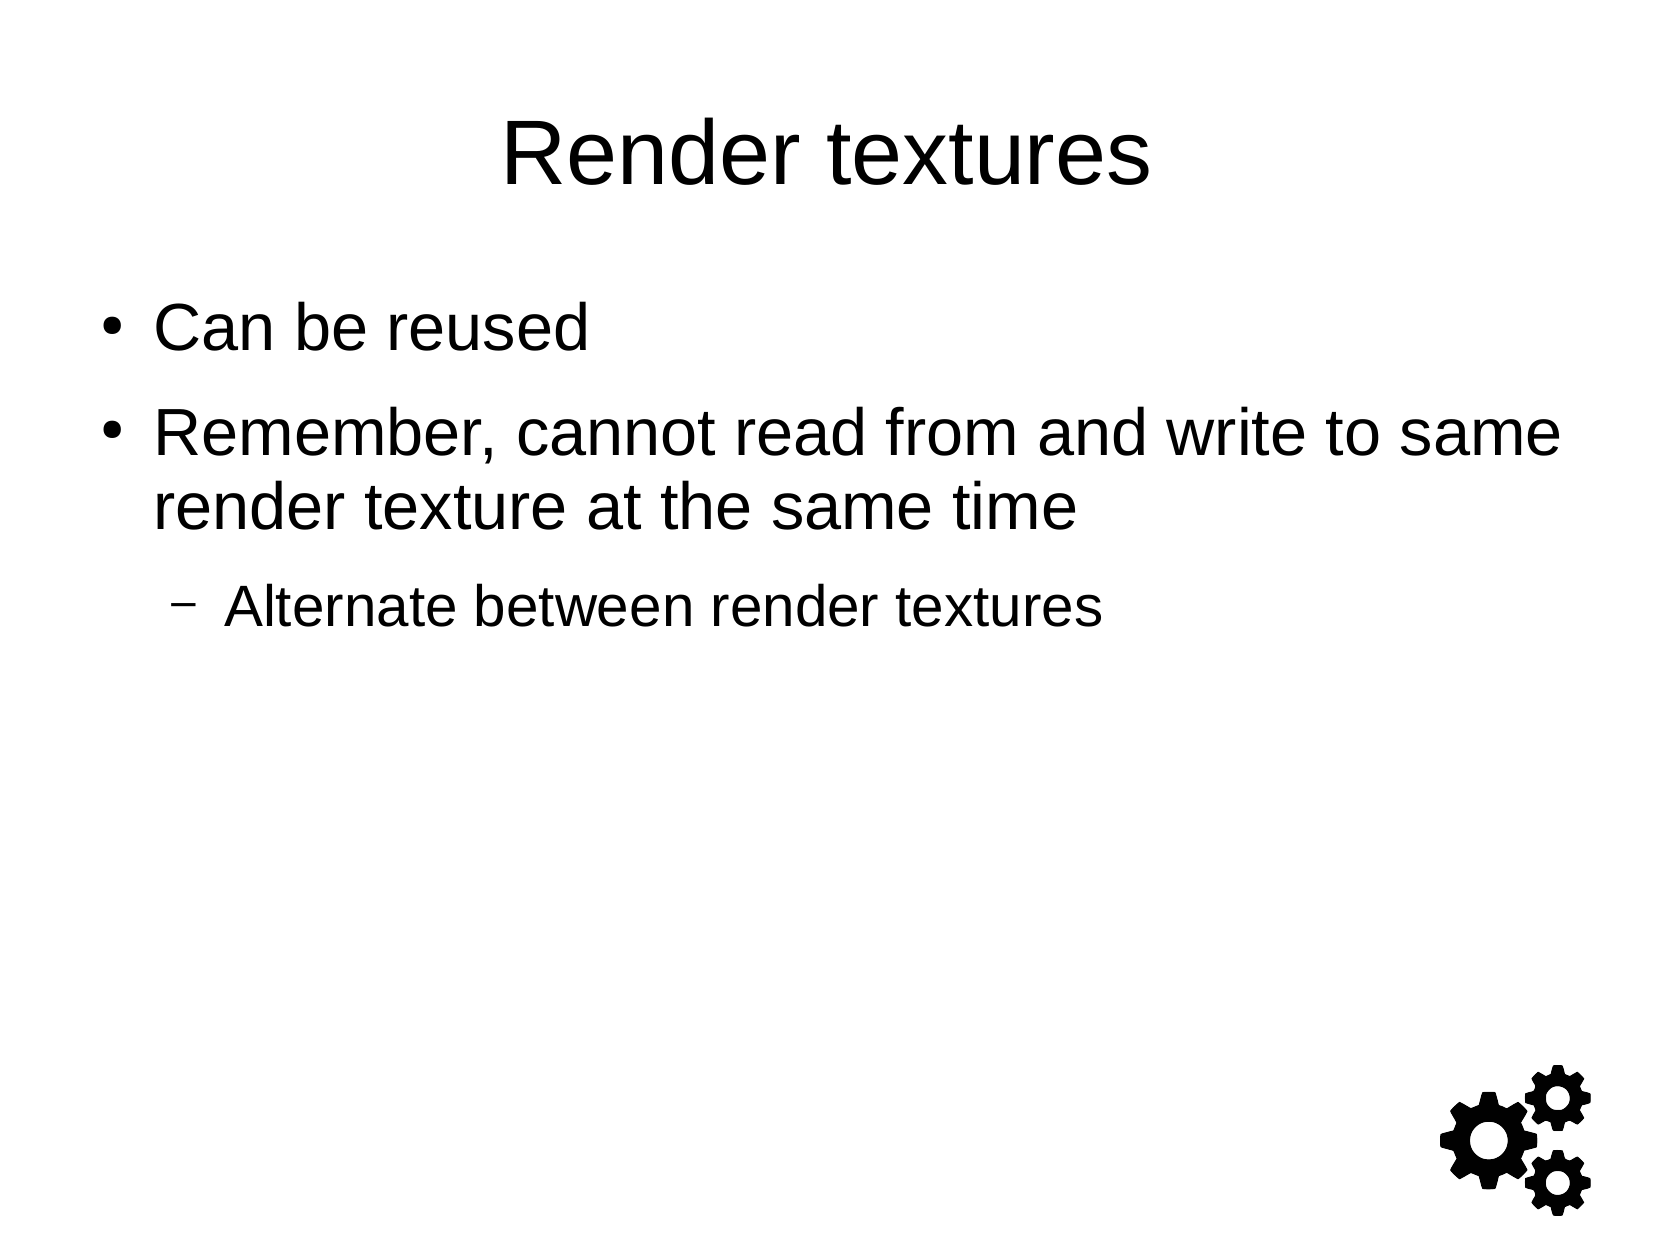

# Render textures
Can be reused
Remember, cannot read from and write to same render texture at the same time
Alternate between render textures